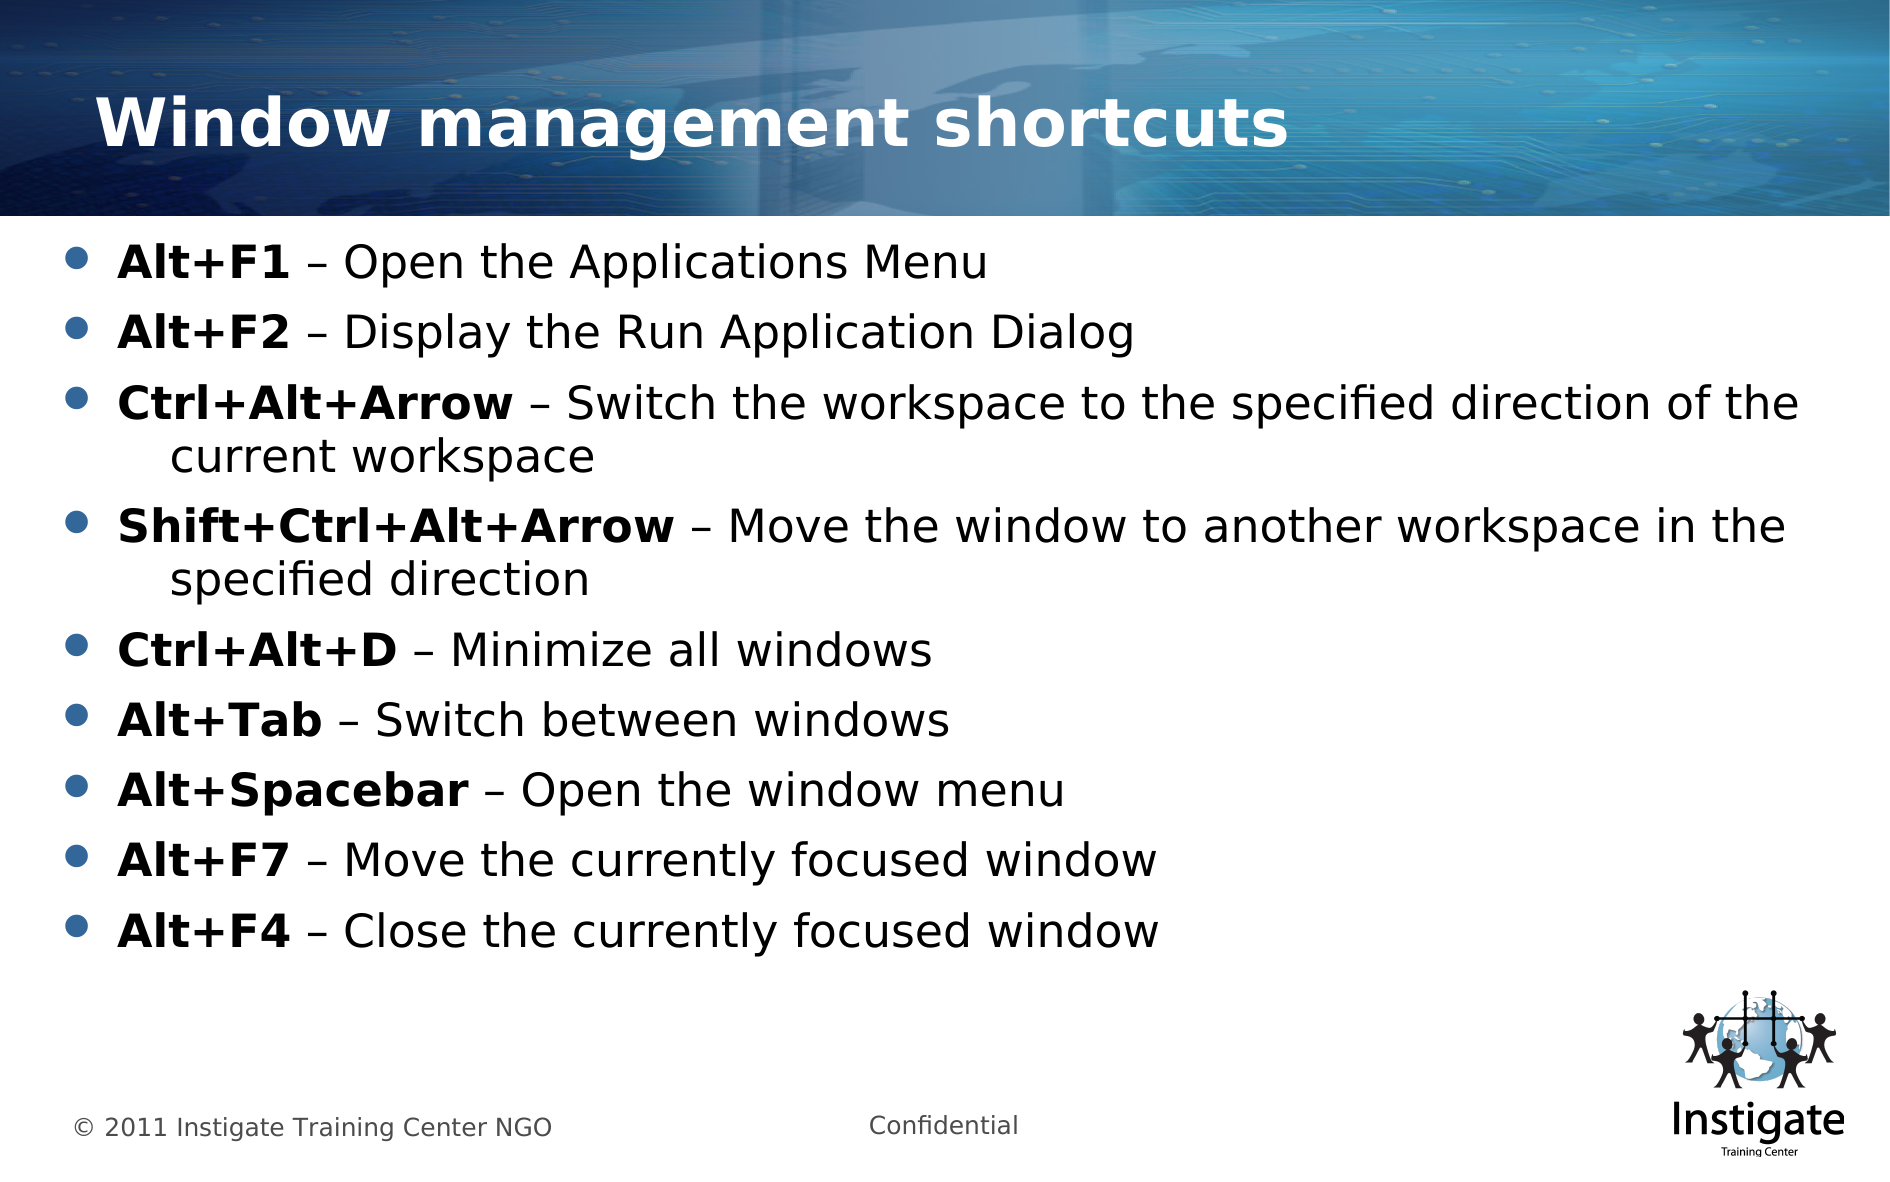

# Window management shortcuts
Alt+F1 – Open the Applications Menu
Alt+F2 – Display the Run Application Dialog
Ctrl+Alt+Arrow – Switch the workspace to the specified direction of the current workspace
Shift+Ctrl+Alt+Arrow – Move the window to another workspace in the specified direction
Ctrl+Alt+D – Minimize all windows
Alt+Tab – Switch between windows
Alt+Spacebar – Open the window menu
Alt+F7 – Move the currently focused window
Alt+F4 – Close the currently focused window